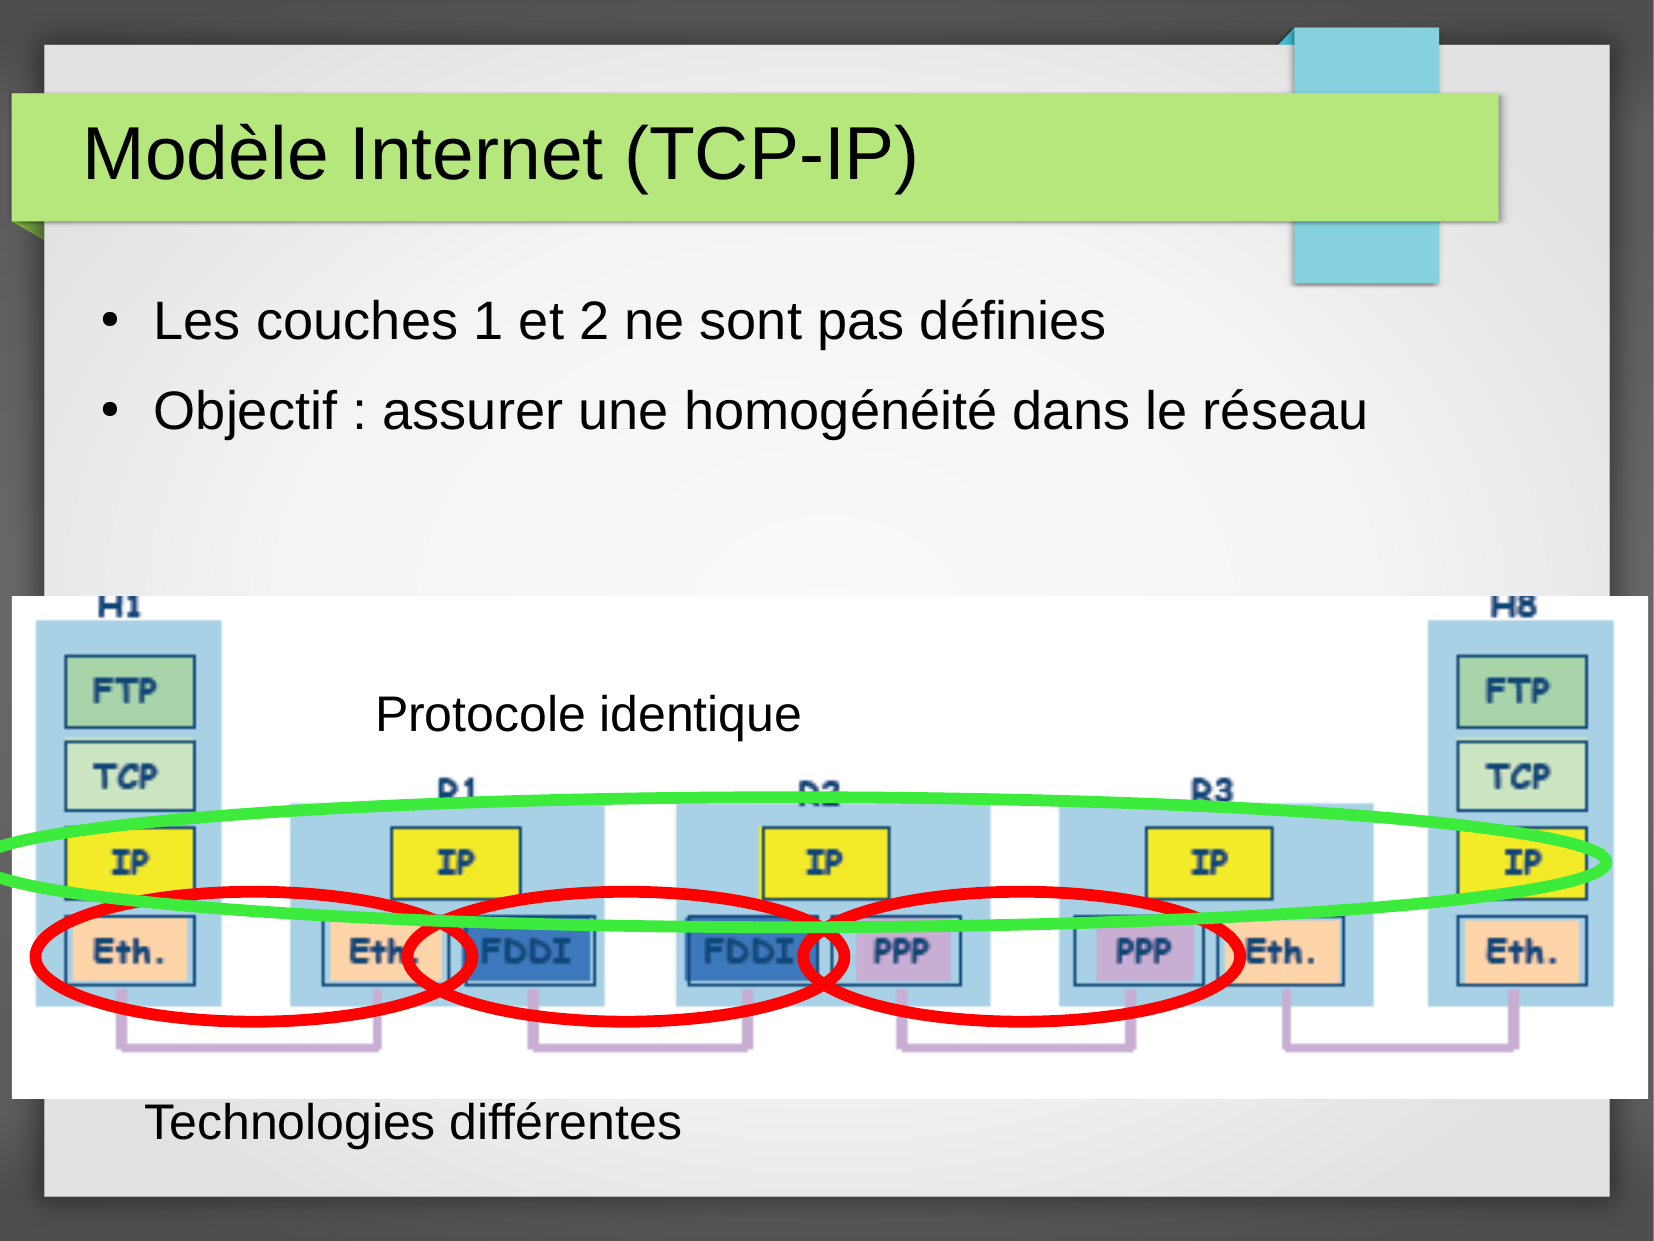

# Modèle Internet (TCP-IP)
Les couches 1 et 2 ne sont pas définies
Objectif : assurer une homogénéité dans le réseau
Protocole identique
Technologies différentes